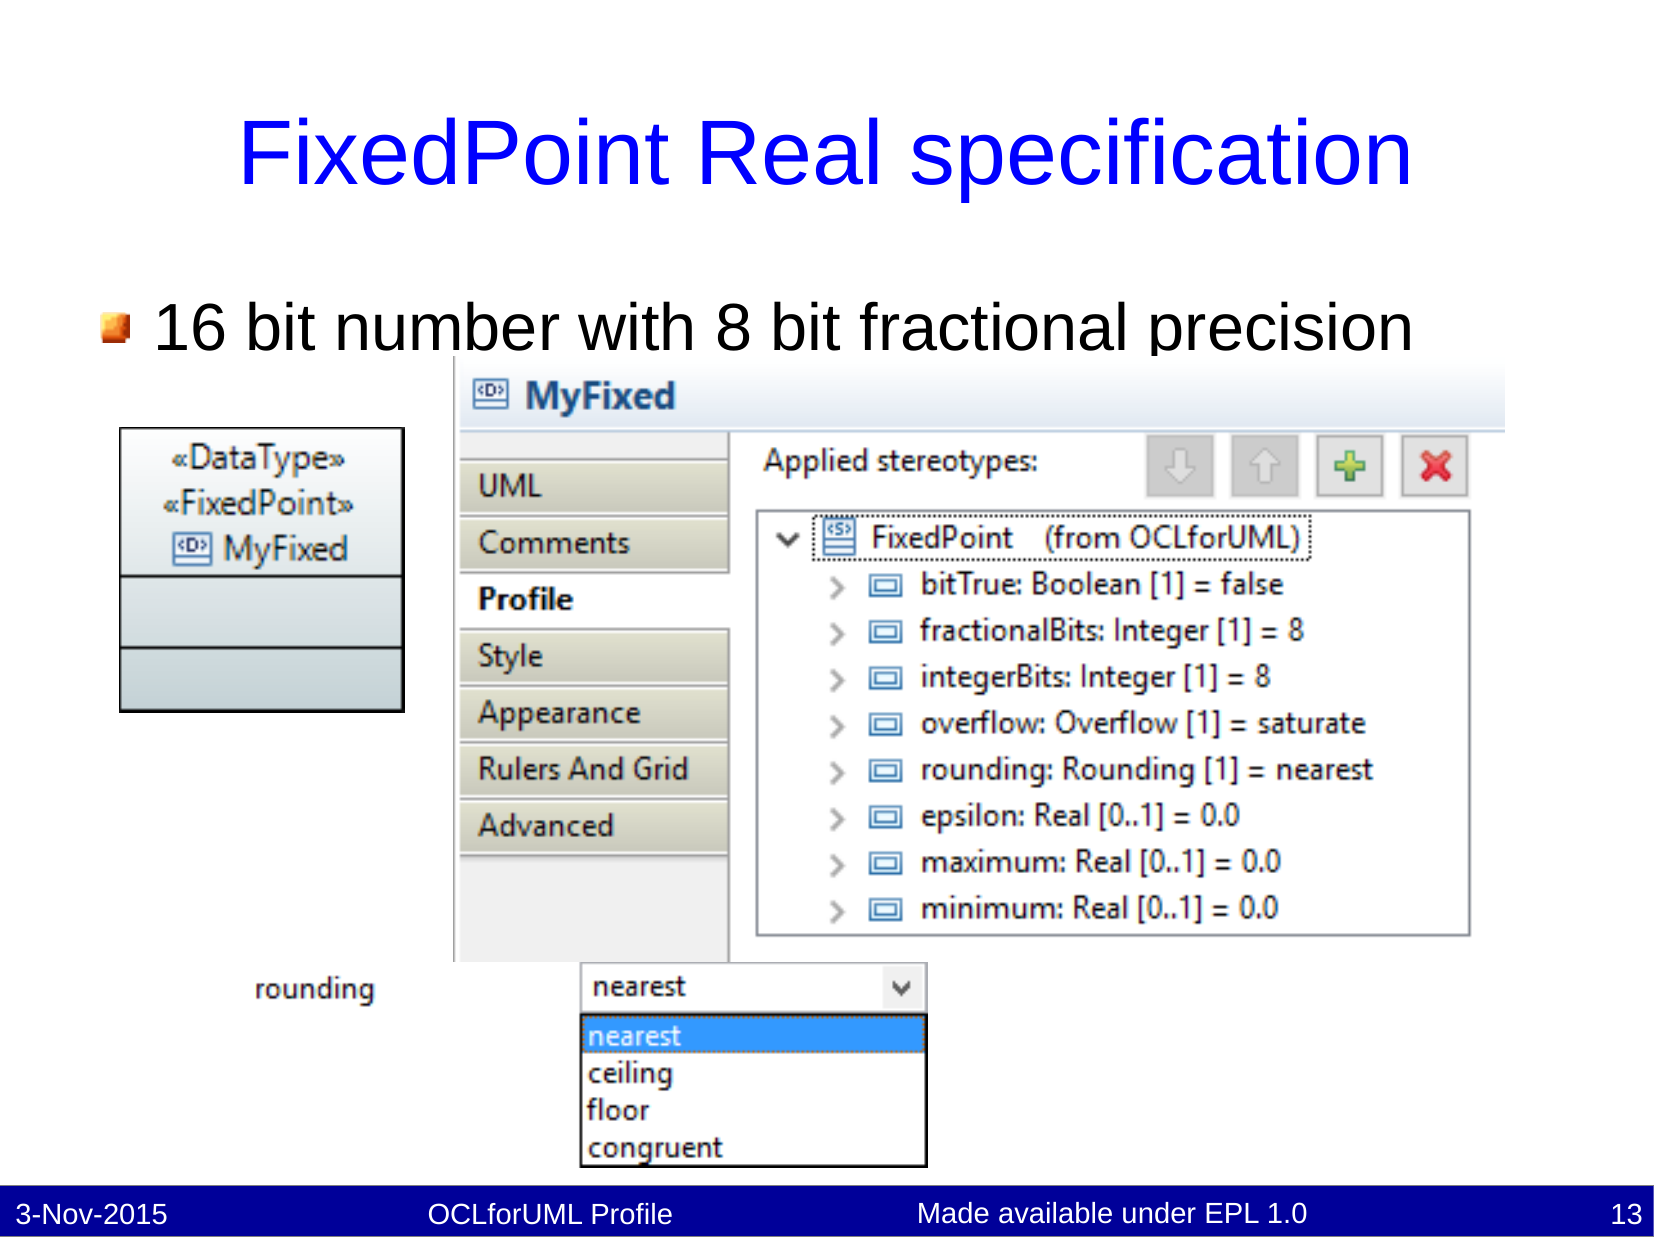

# FixedPoint Real specification
16 bit number with 8 bit fractional precision
3-Nov-2015
OCLforUML Profile
13